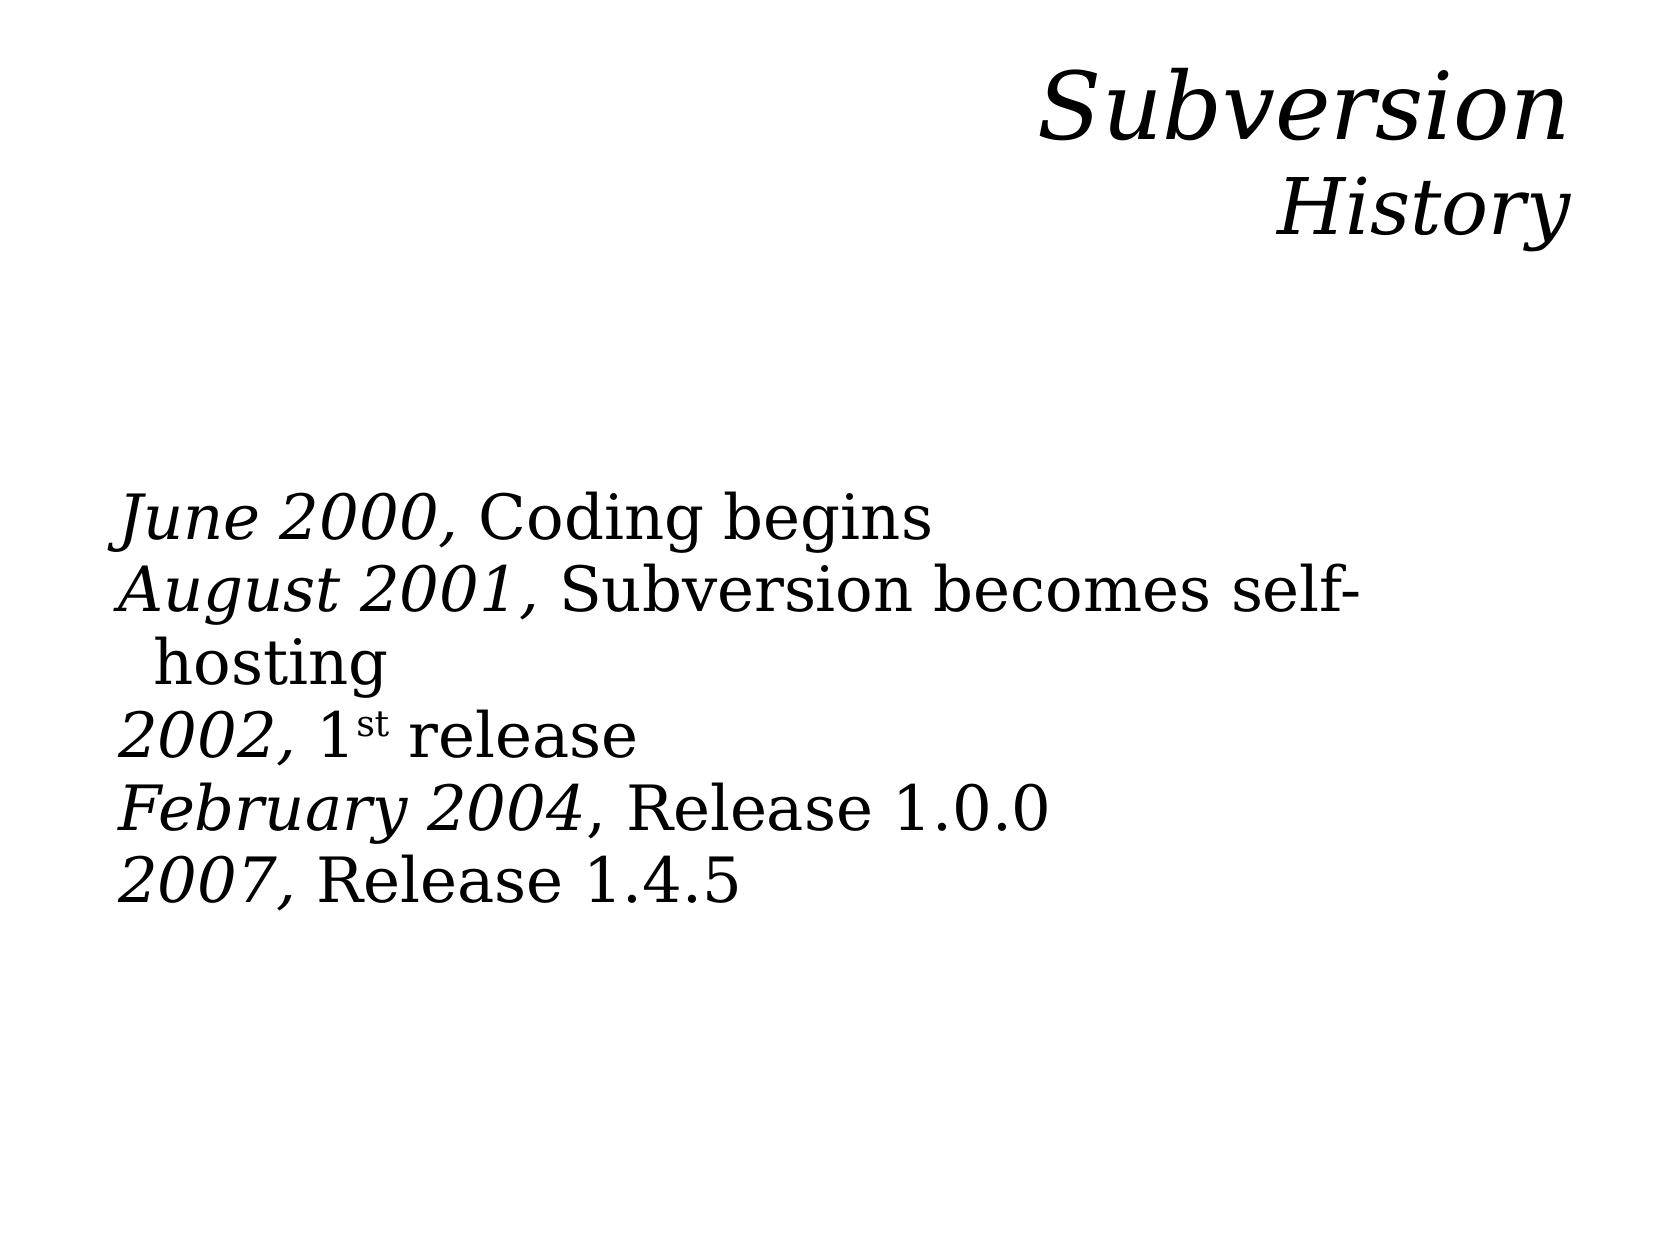

# Subversion History
June 2000, Coding begins
August 2001, Subversion becomes self-hosting
2002, 1st release
February 2004, Release 1.0.0
2007, Release 1.4.5